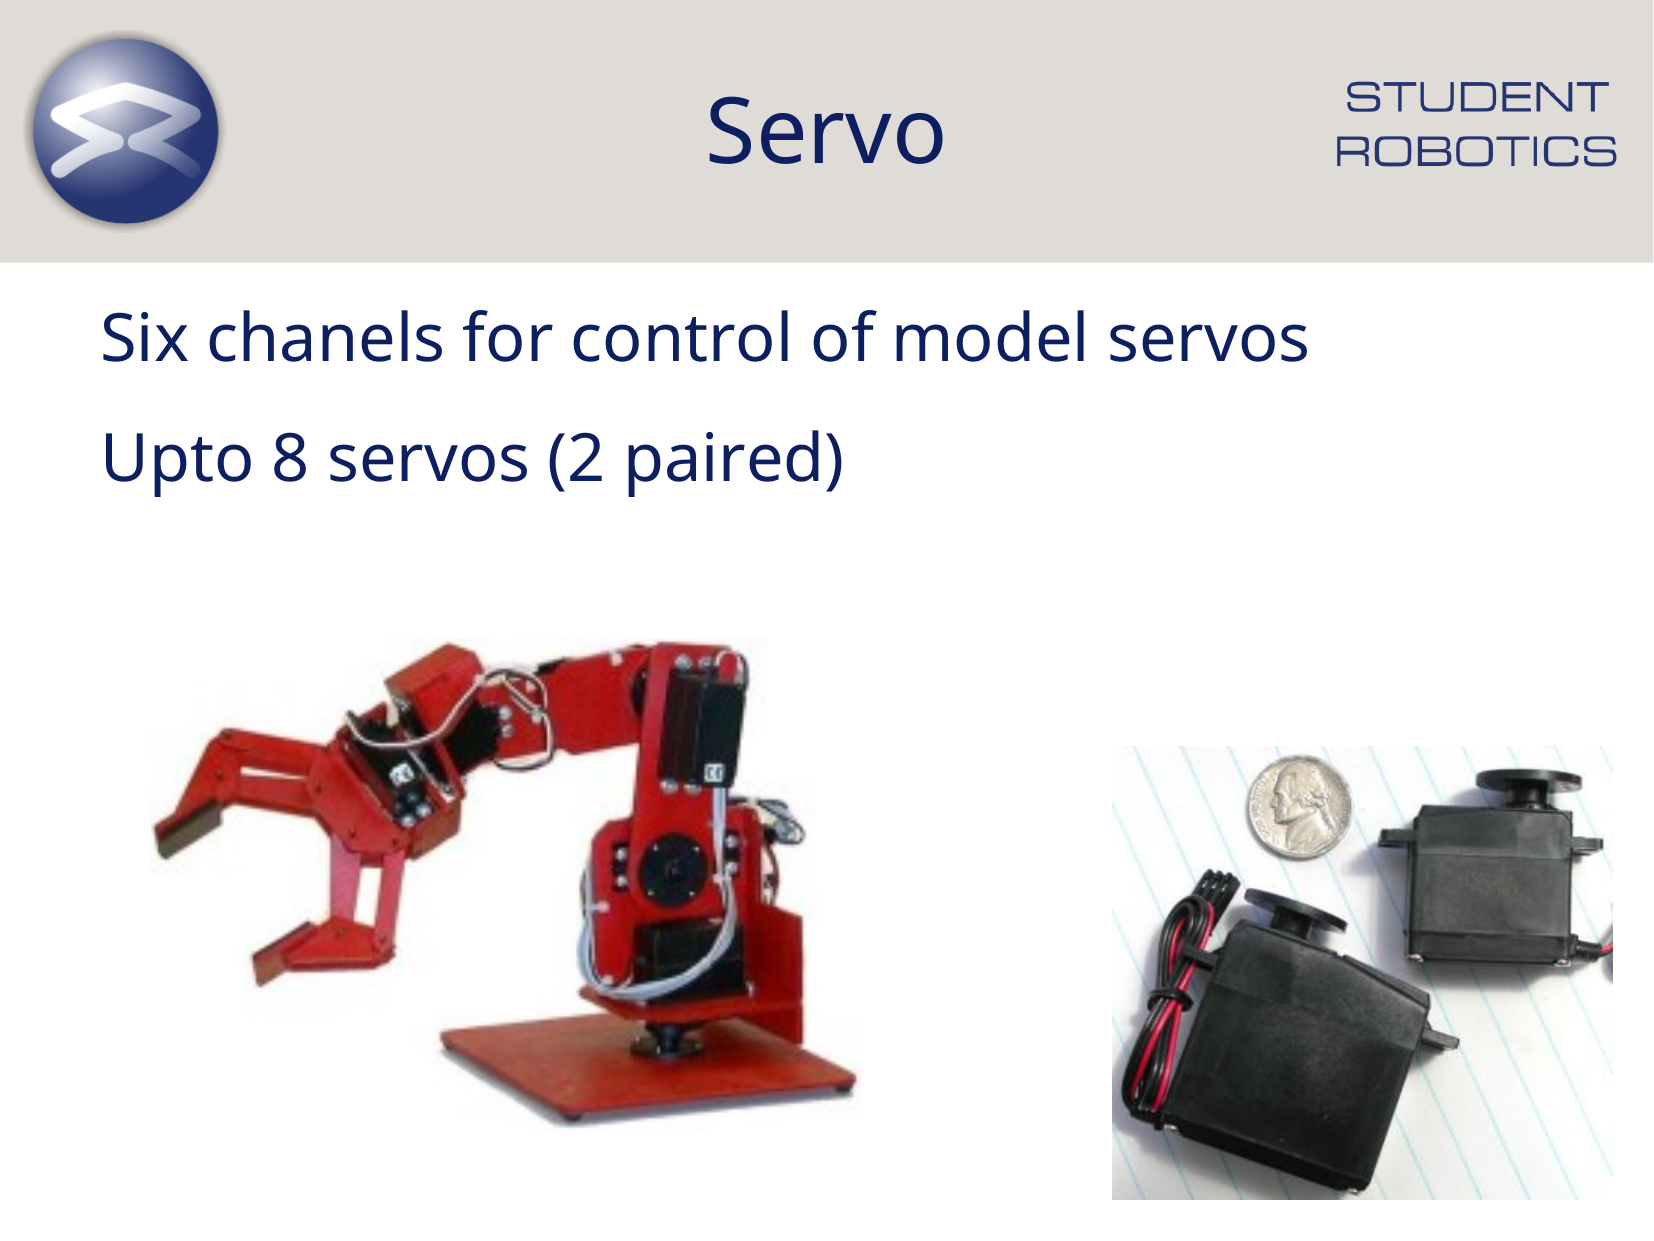

# Servo
Six chanels for control of model servos
Upto 8 servos (2 paired)